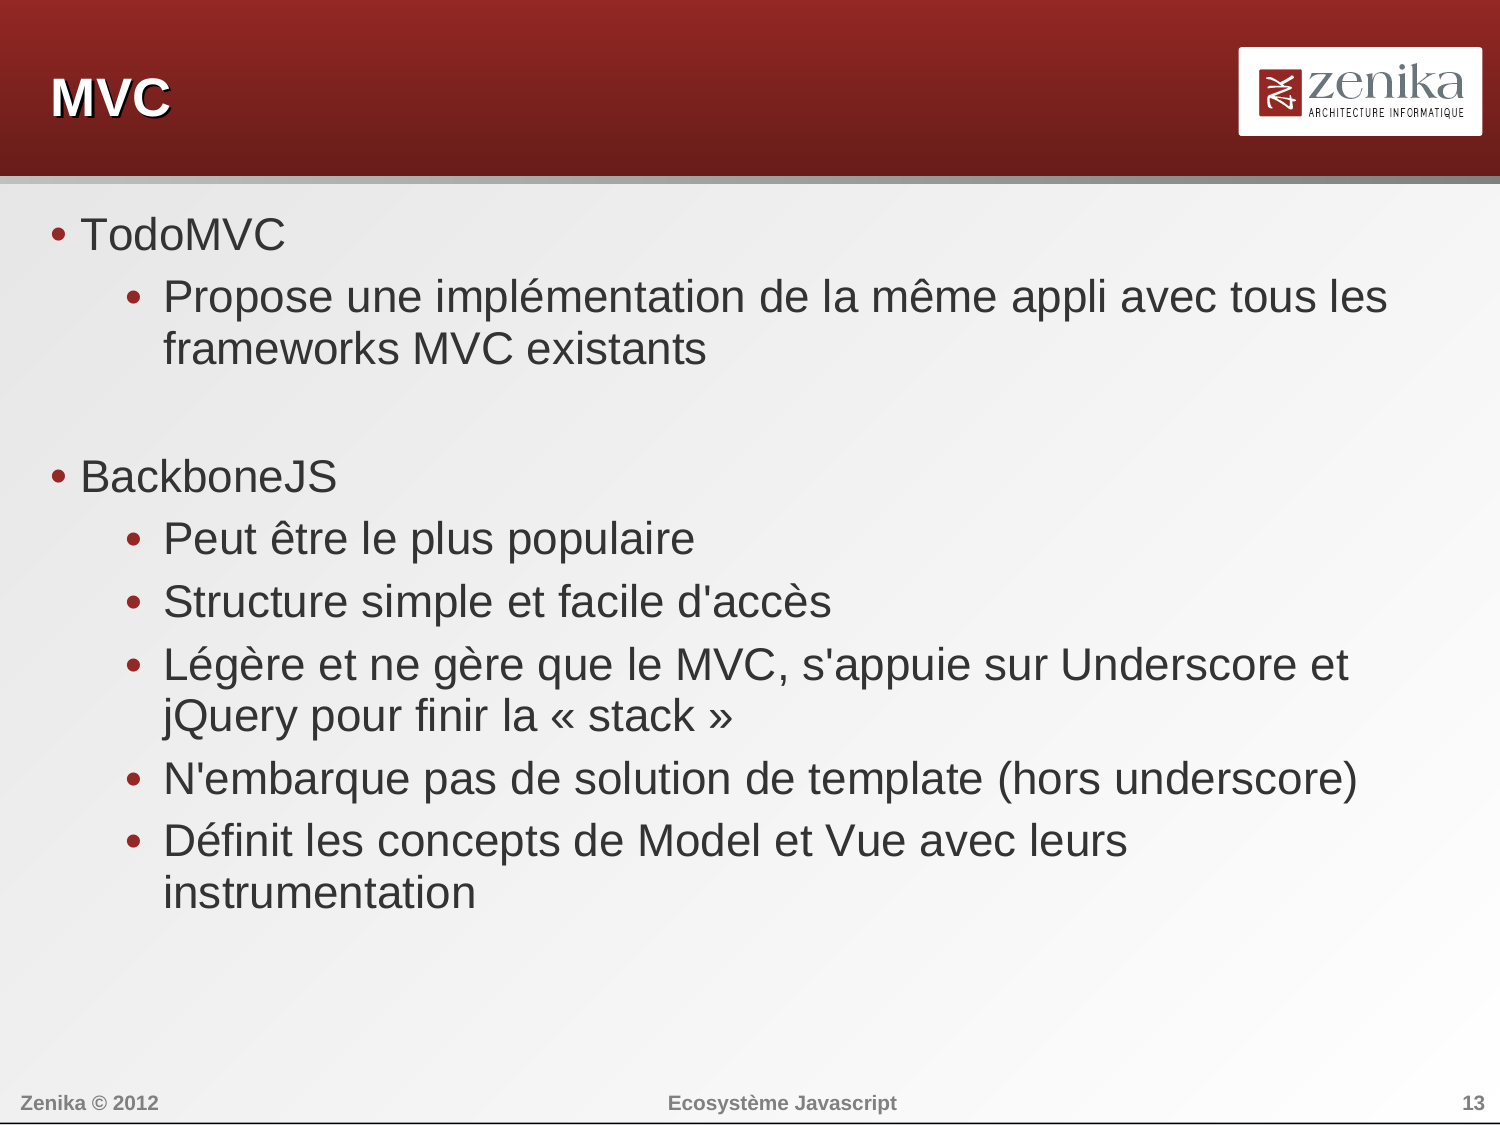

# MVC
 TodoMVC
Propose une implémentation de la même appli avec tous les frameworks MVC existants
 BackboneJS
Peut être le plus populaire
Structure simple et facile d'accès
Légère et ne gère que le MVC, s'appuie sur Underscore et jQuery pour finir la « stack »
N'embarque pas de solution de template (hors underscore)
Définit les concepts de Model et Vue avec leurs instrumentation